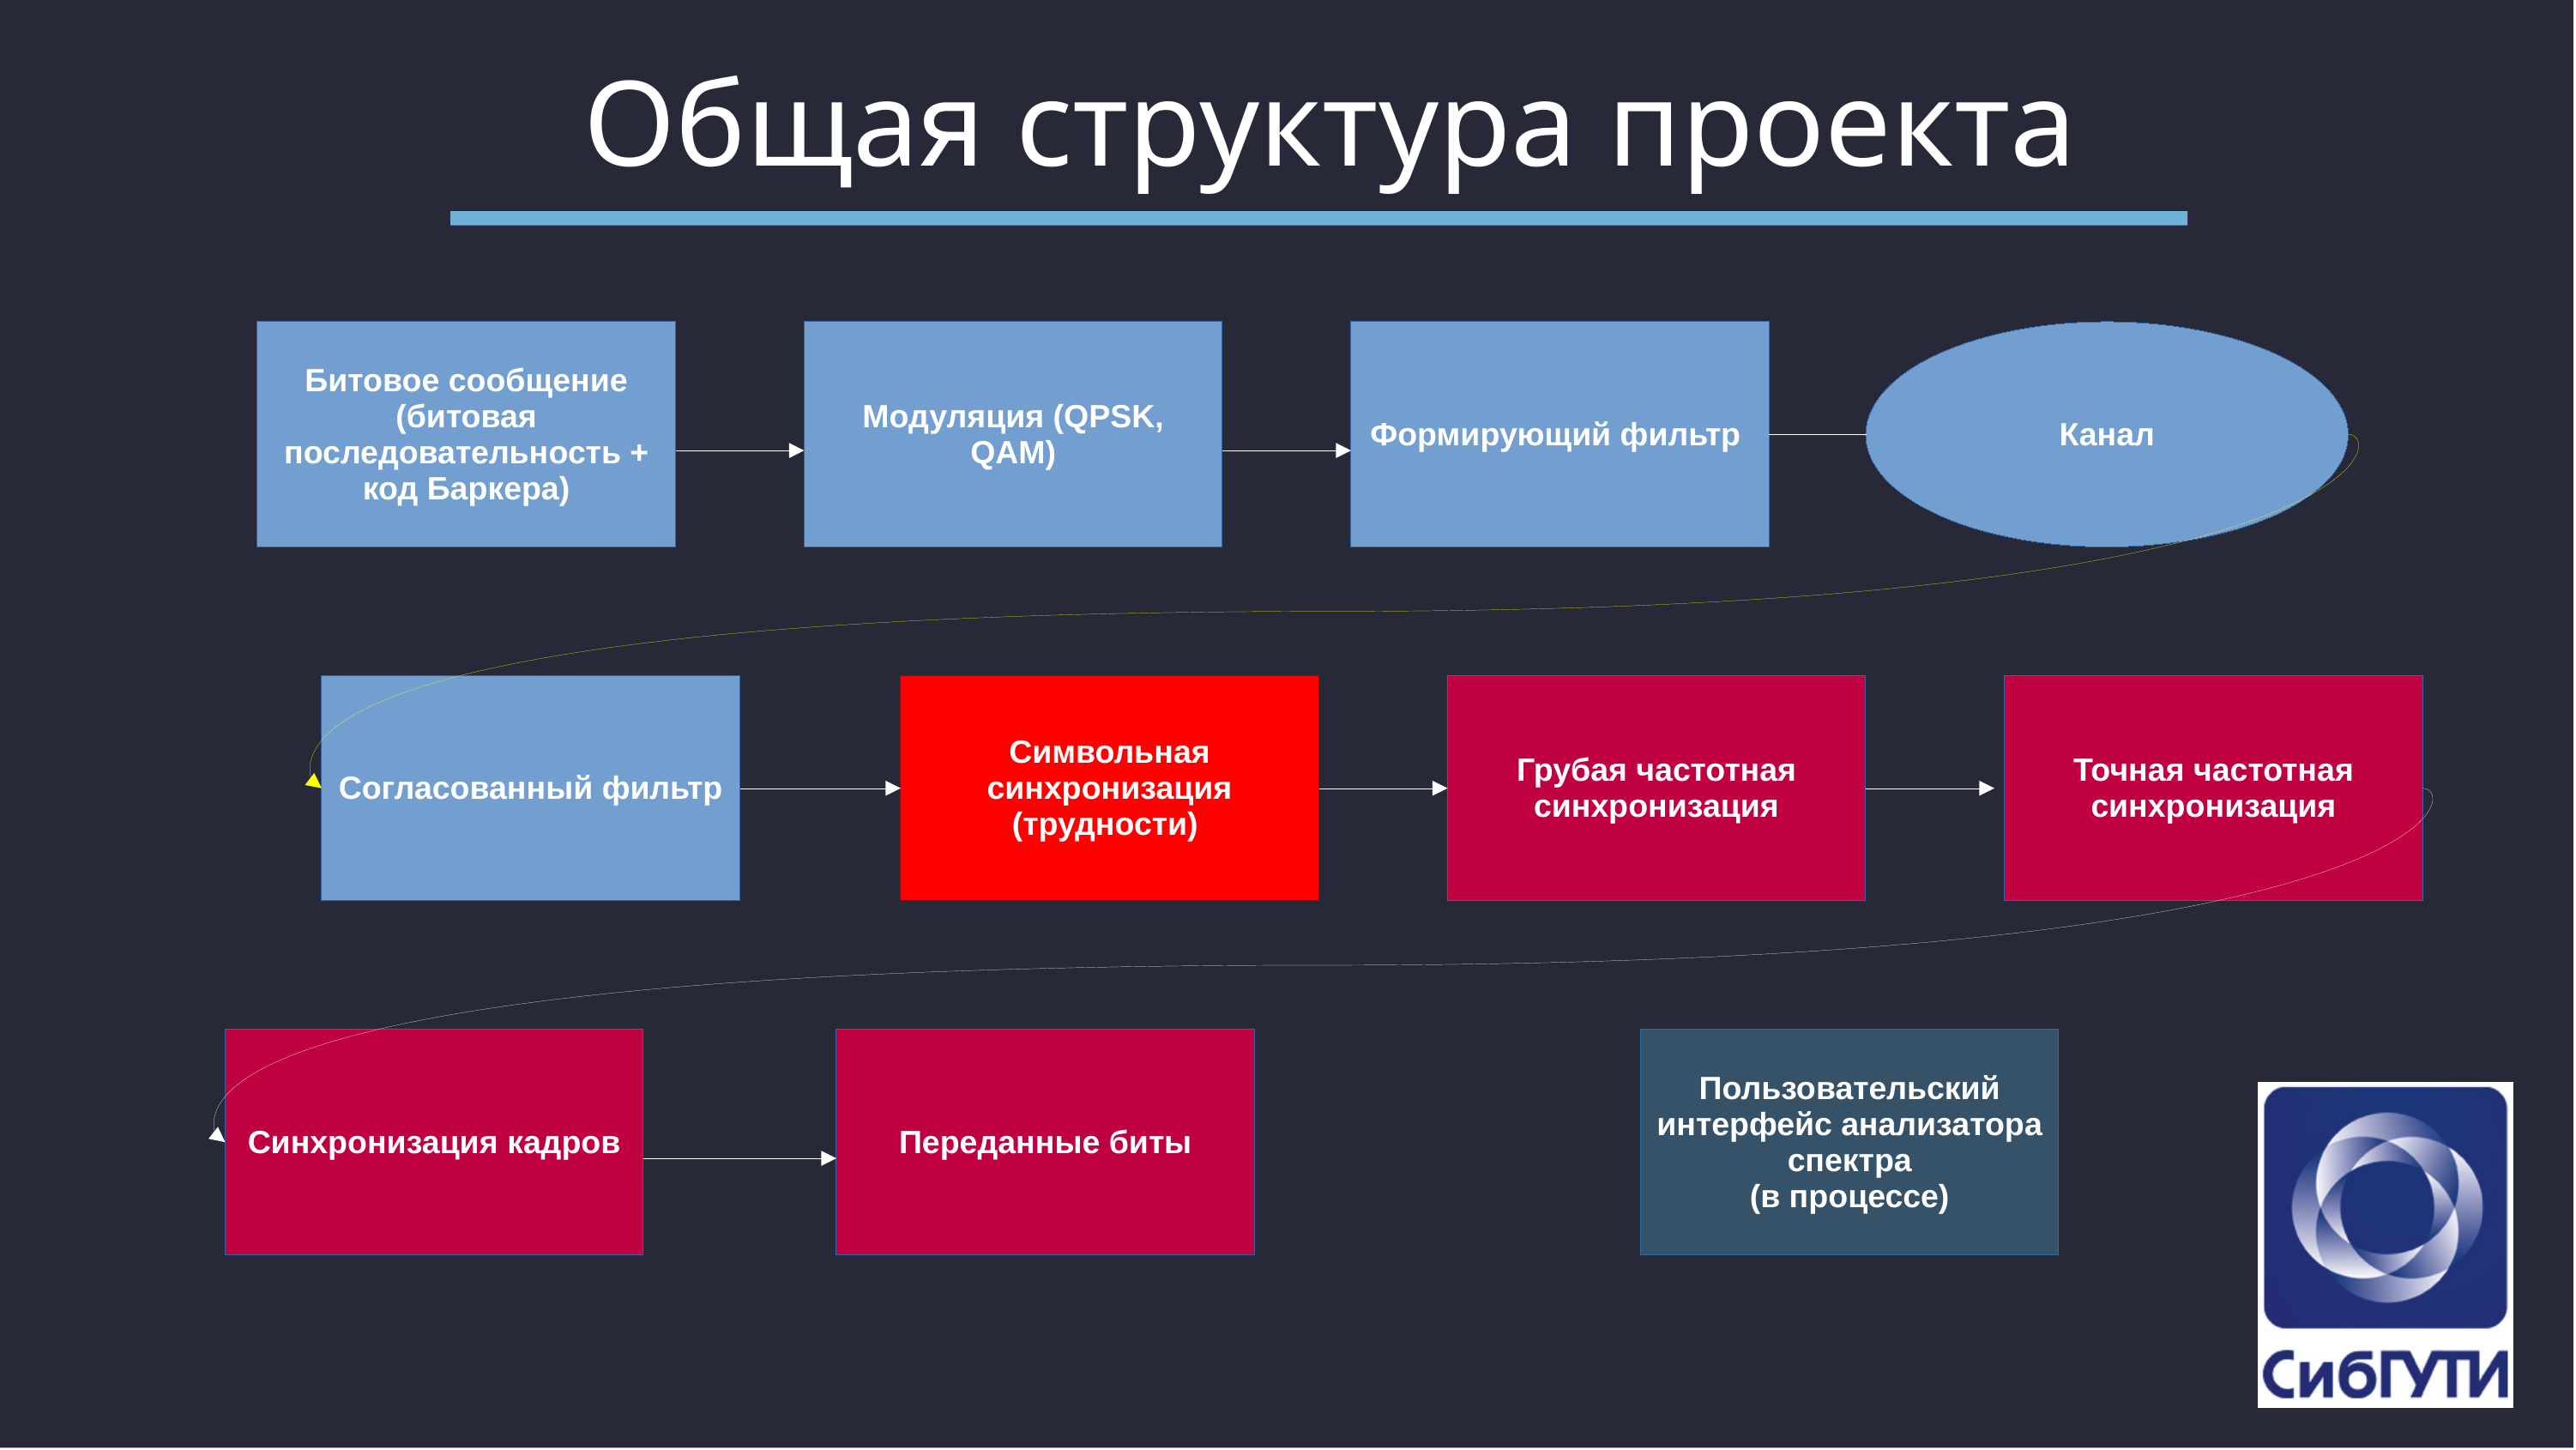

# Общая структура проекта
Битовое сообщение (битовая последовательность + код Баркера)
Модуляция (QPSK, QAM)
Формирующий фильтр
Канал
Согласованный фильтр
Символьная синхронизация
(трудности)
Грубая частотная синхронизация
Точная частотная синхронизация
Синхронизация кадров
Переданные биты
Пользовательский интерфейс анализатора спектра
(в процессе)